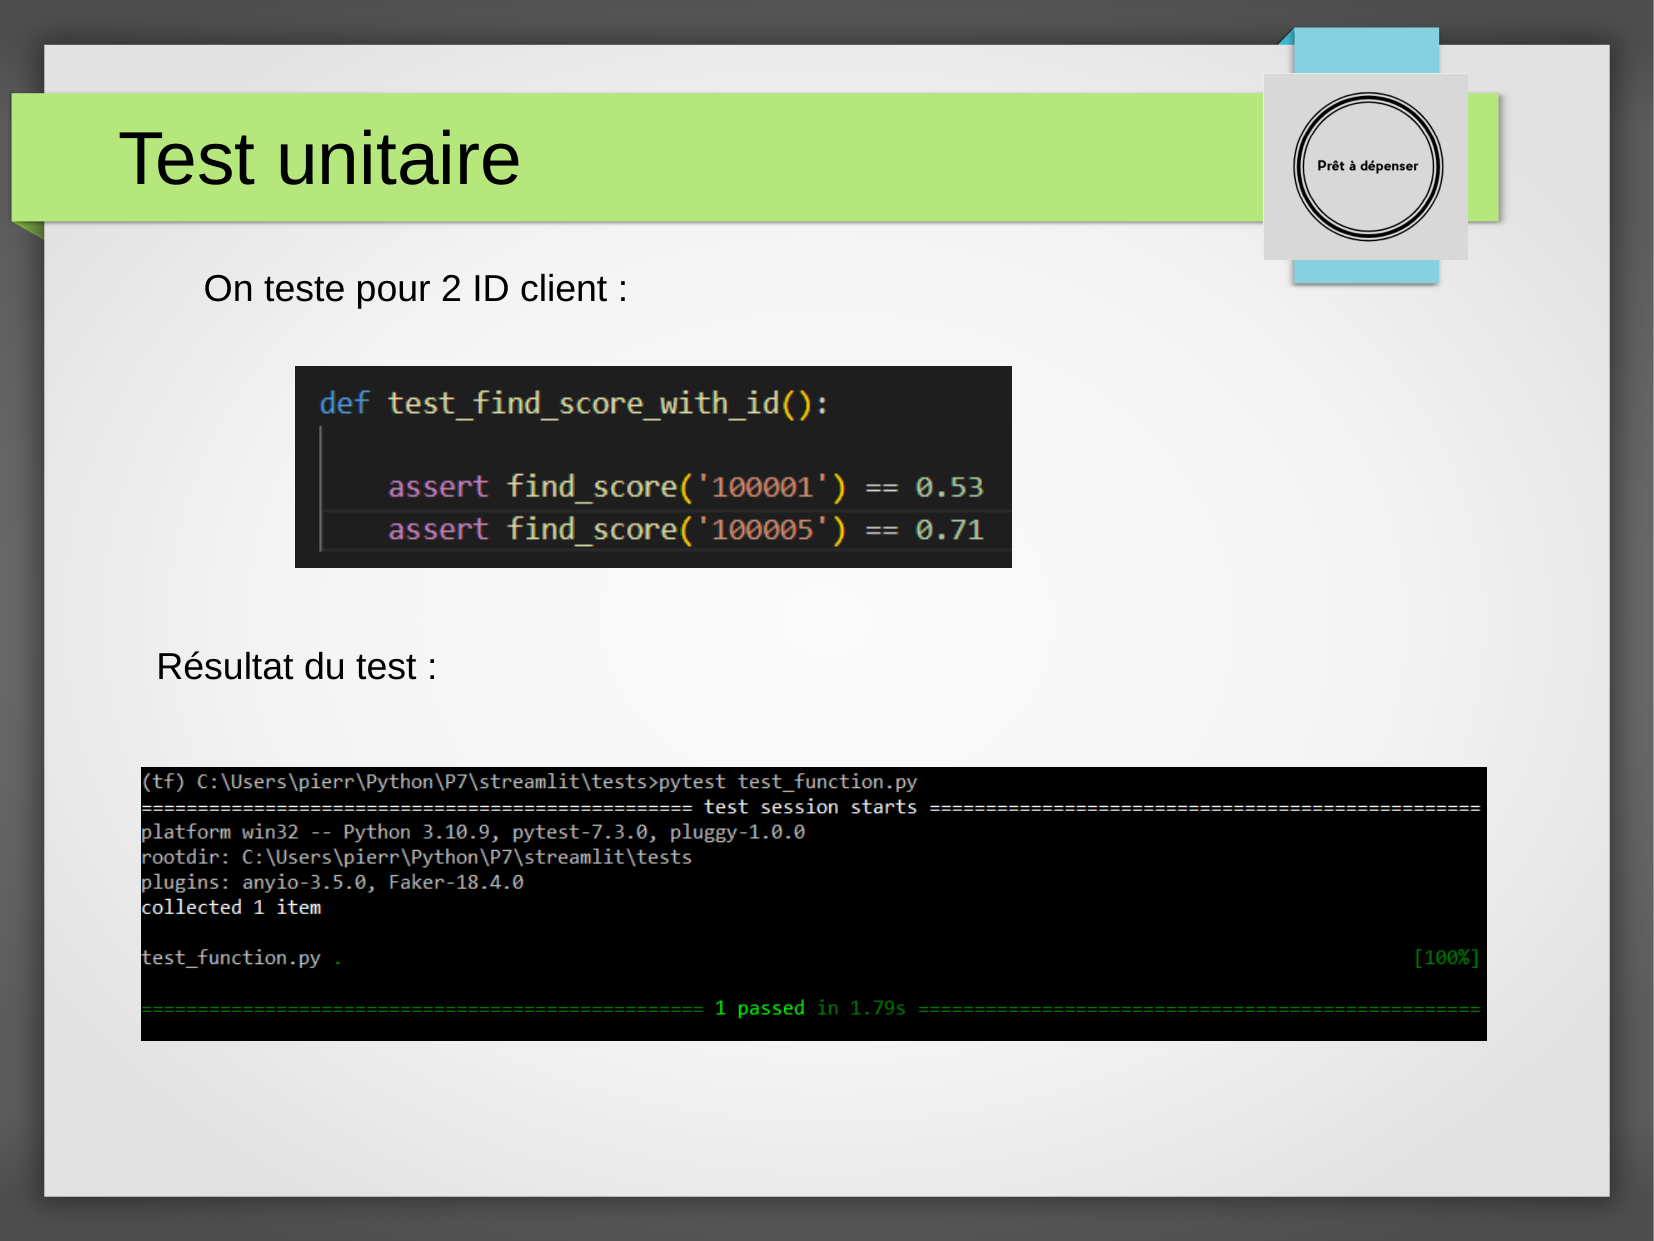

# Test unitaire
On teste pour 2 ID client :
Résultat du test :